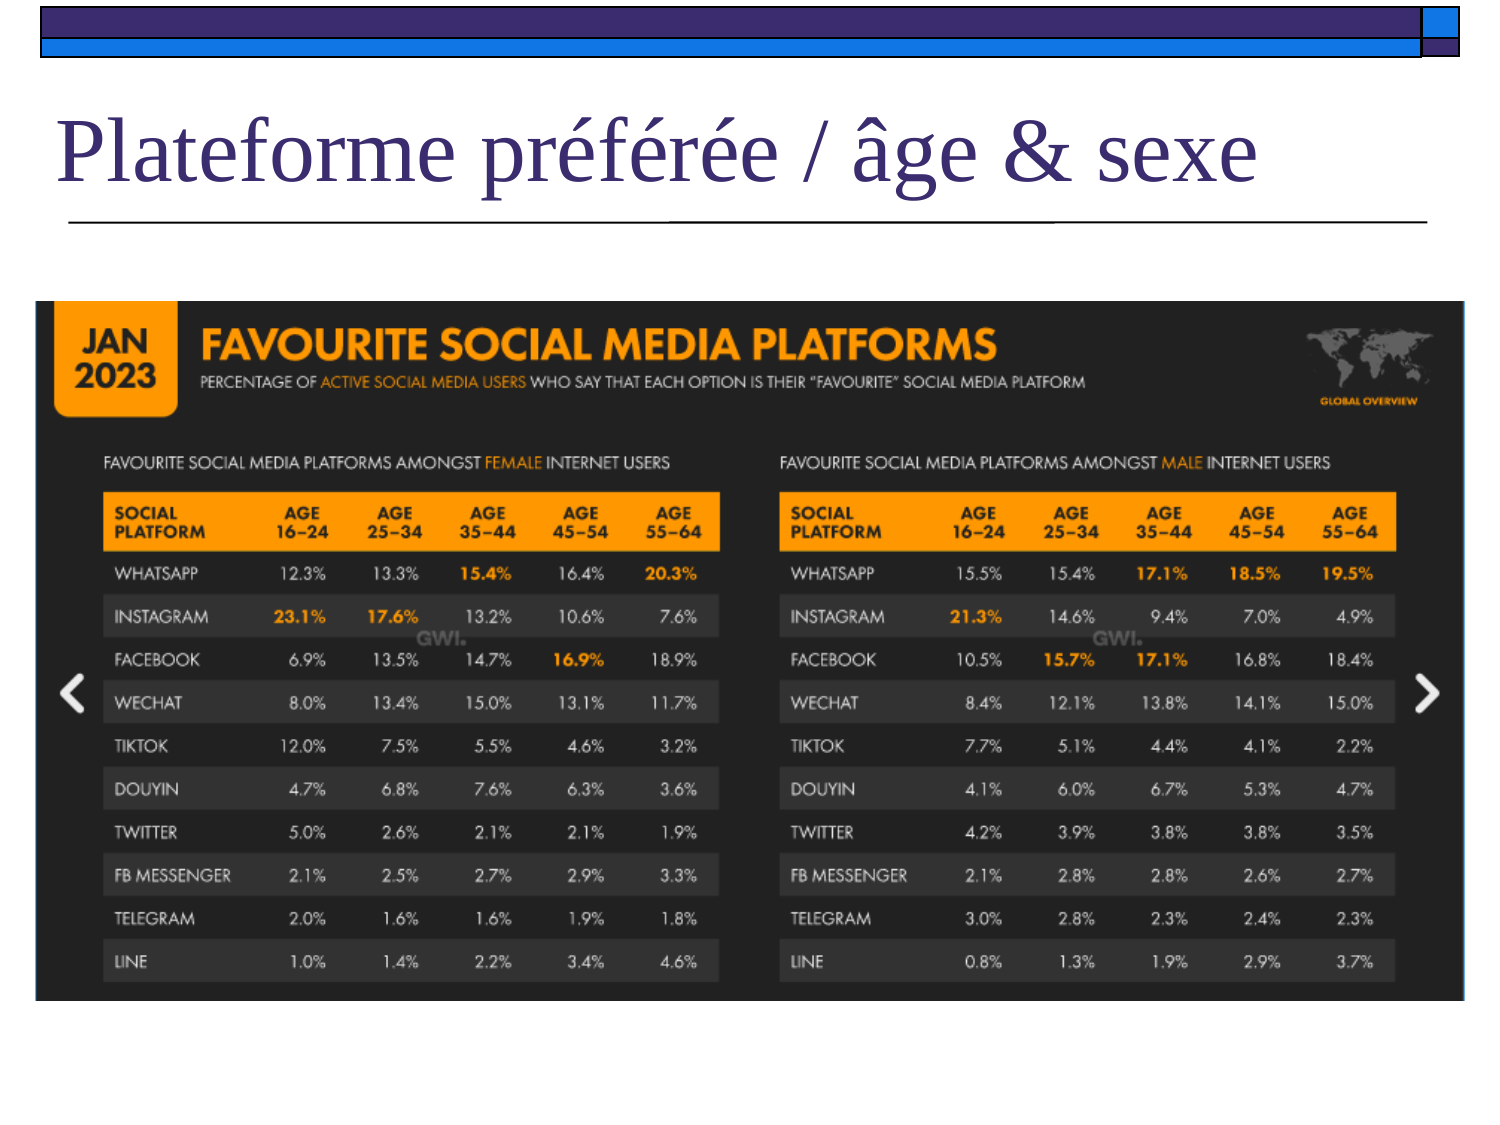

# Plateforme préférée / âge & sexe